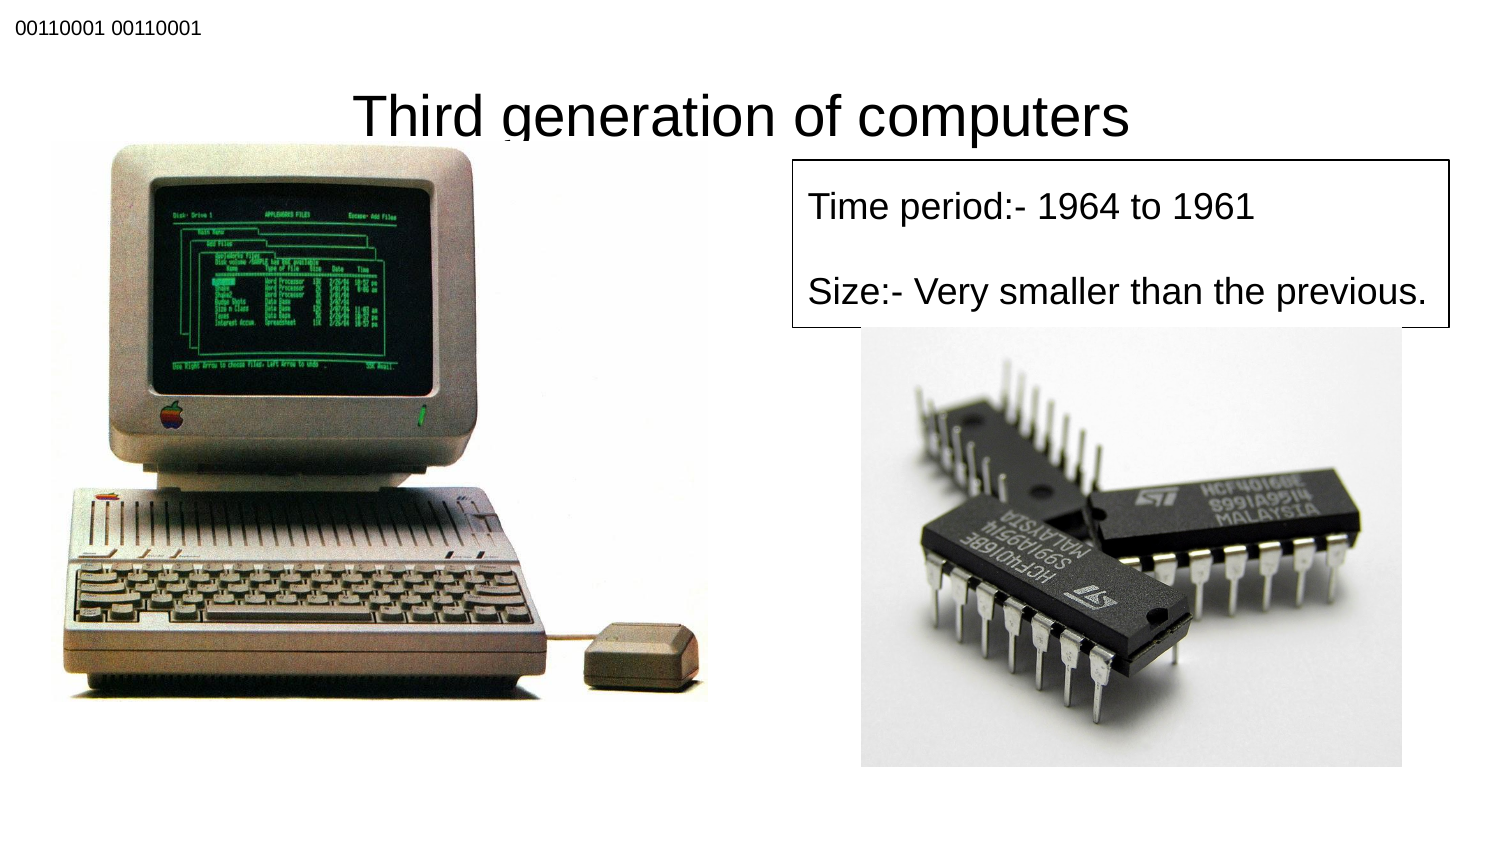

00110001 00110001
# Third generation of computers
Time period:- 1964 to 1961
Size:- Very smaller than the previous.